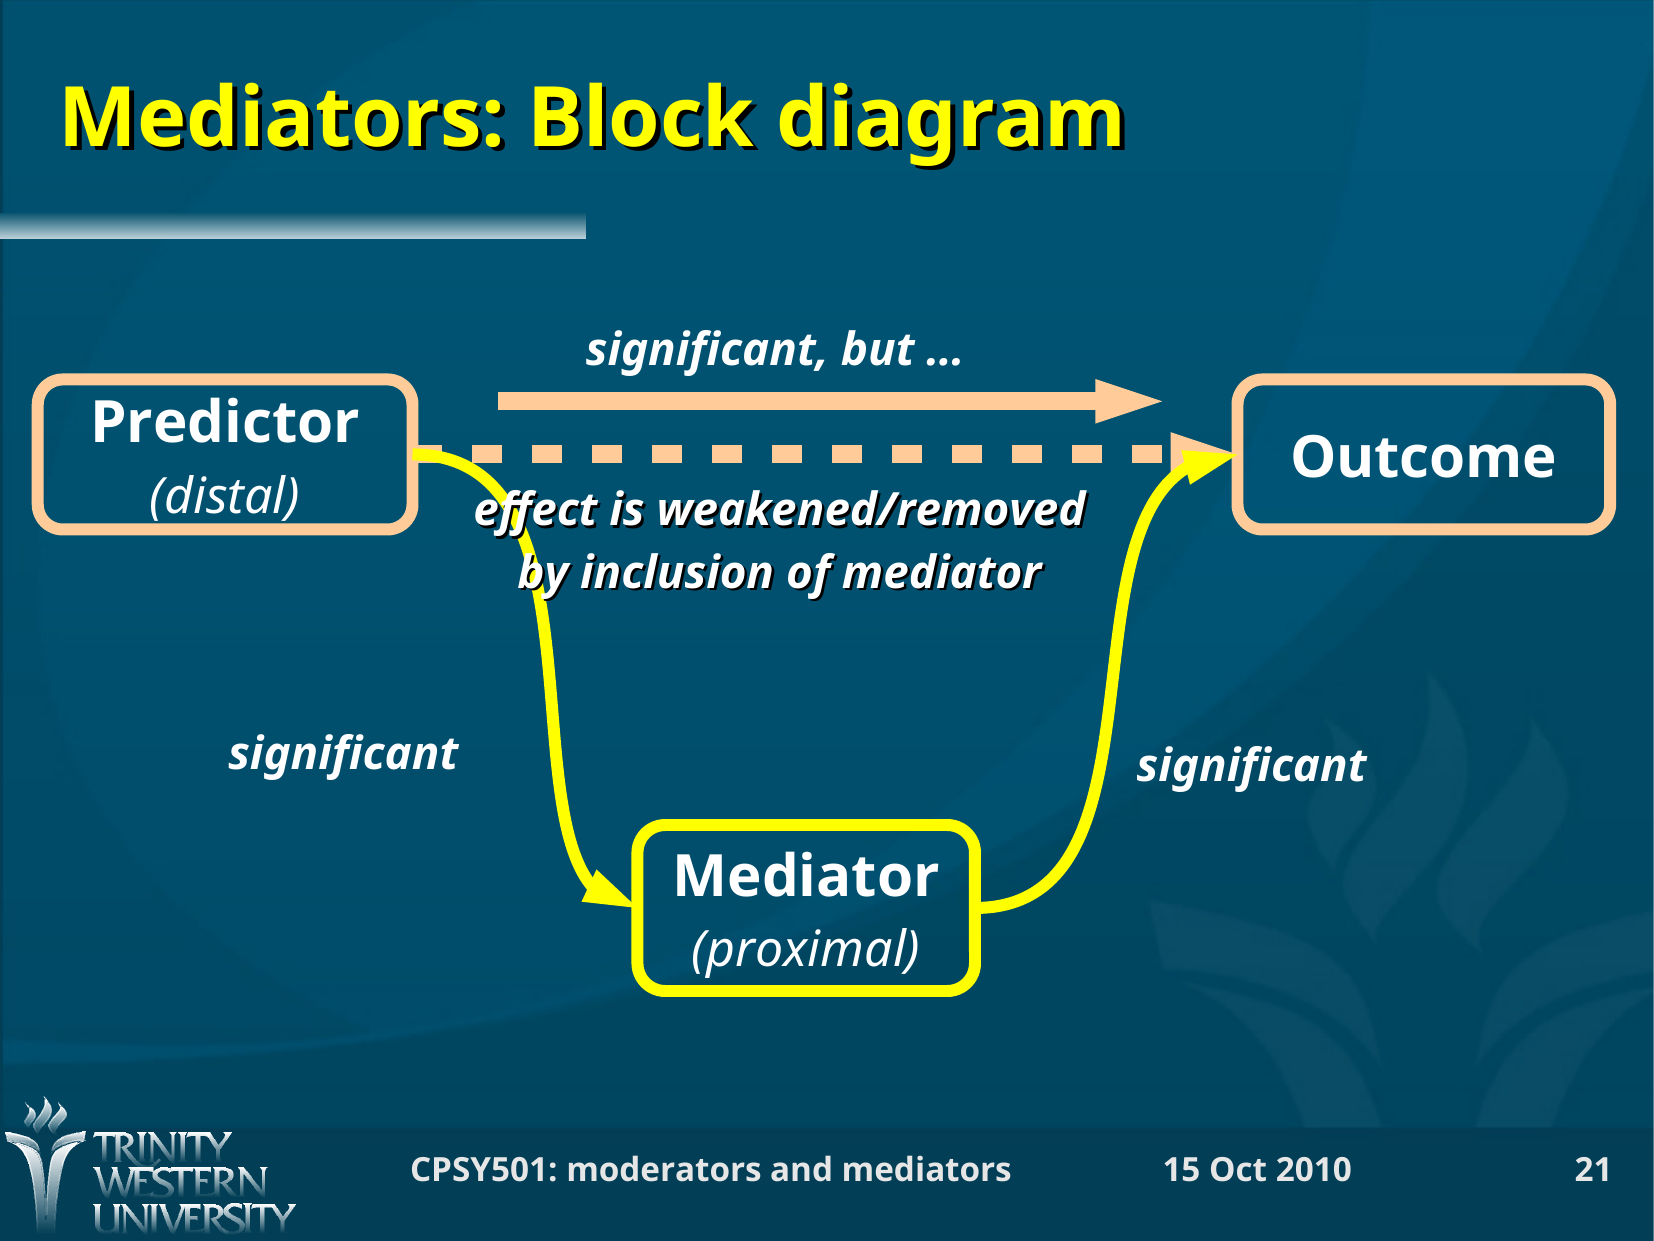

# Mediators: Block diagram
significant, but …
Predictor
(distal)
Outcome
effect is weakened/removed
by inclusion of mediator
significant
significant
Mediator
(proximal)
CPSY501: moderators and mediators
15 Oct 2010
21